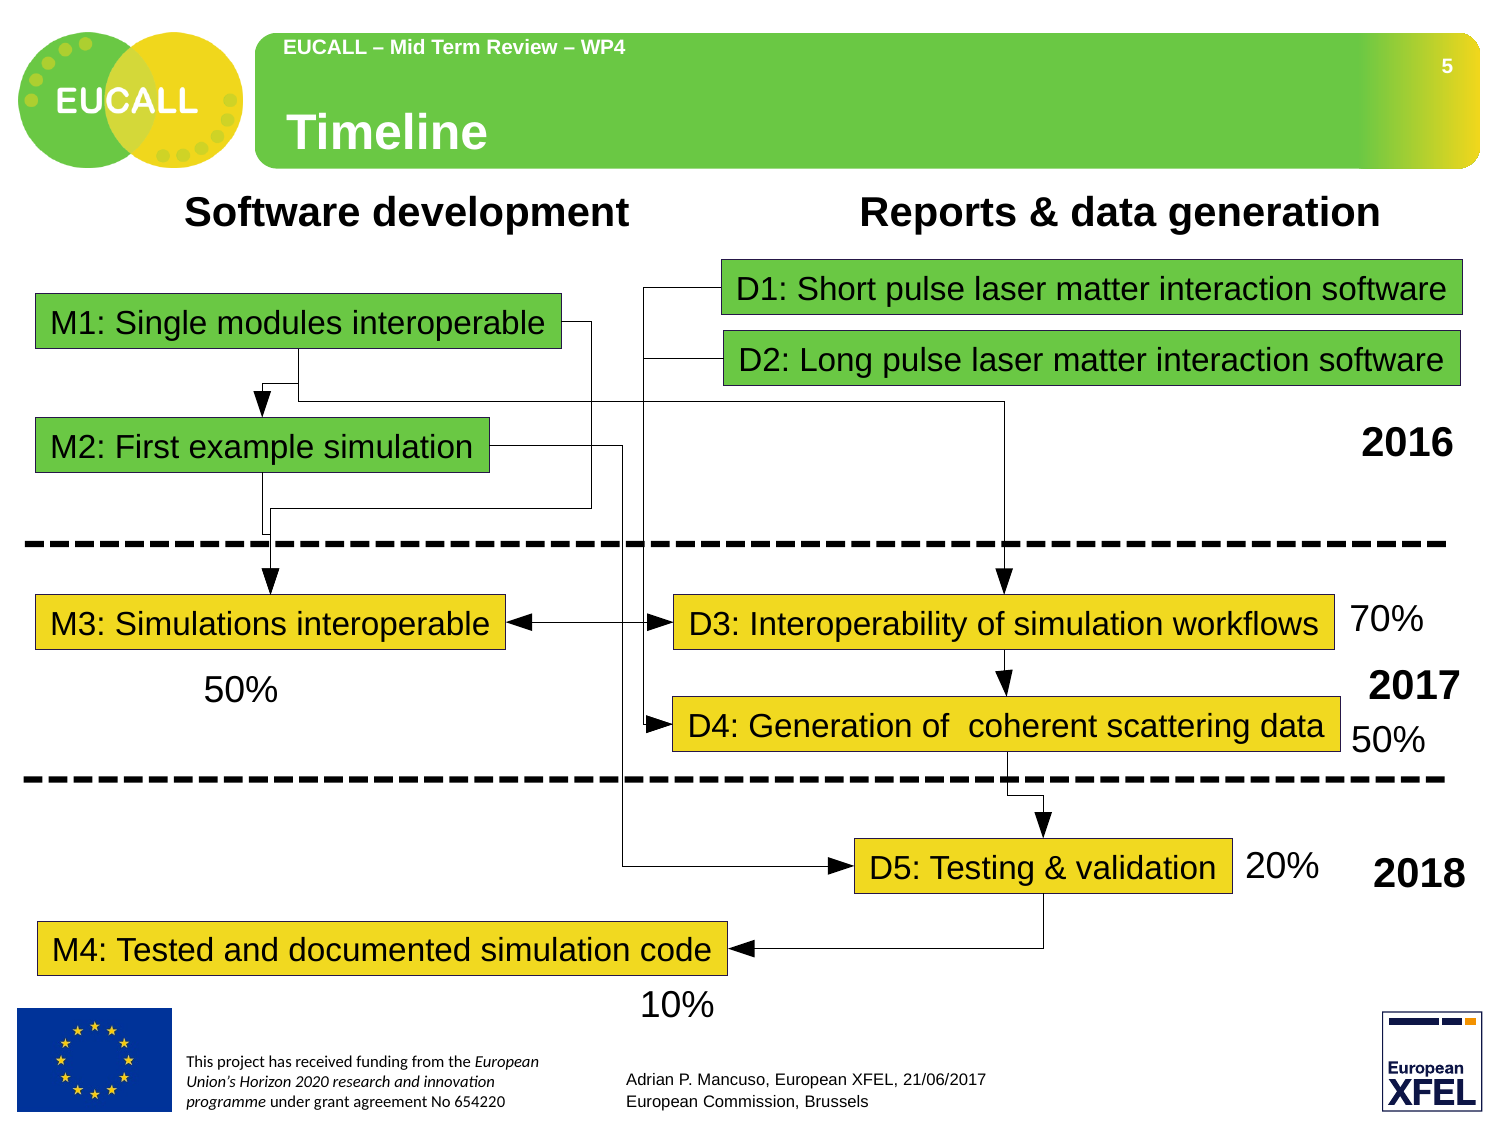

# Timeline
Software development Reports & data generation
D1: Short pulse laser matter interaction software
M1: Single modules interoperable
D2: Long pulse laser matter interaction software
2016
M2: First example simulation
70%
M3: Simulations interoperable
D3: Interoperability of simulation workflows
2017
50%
D4: Generation of coherent scattering data
50%
20%
D5: Testing & validation
2018
M4: Tested and documented simulation code
10%